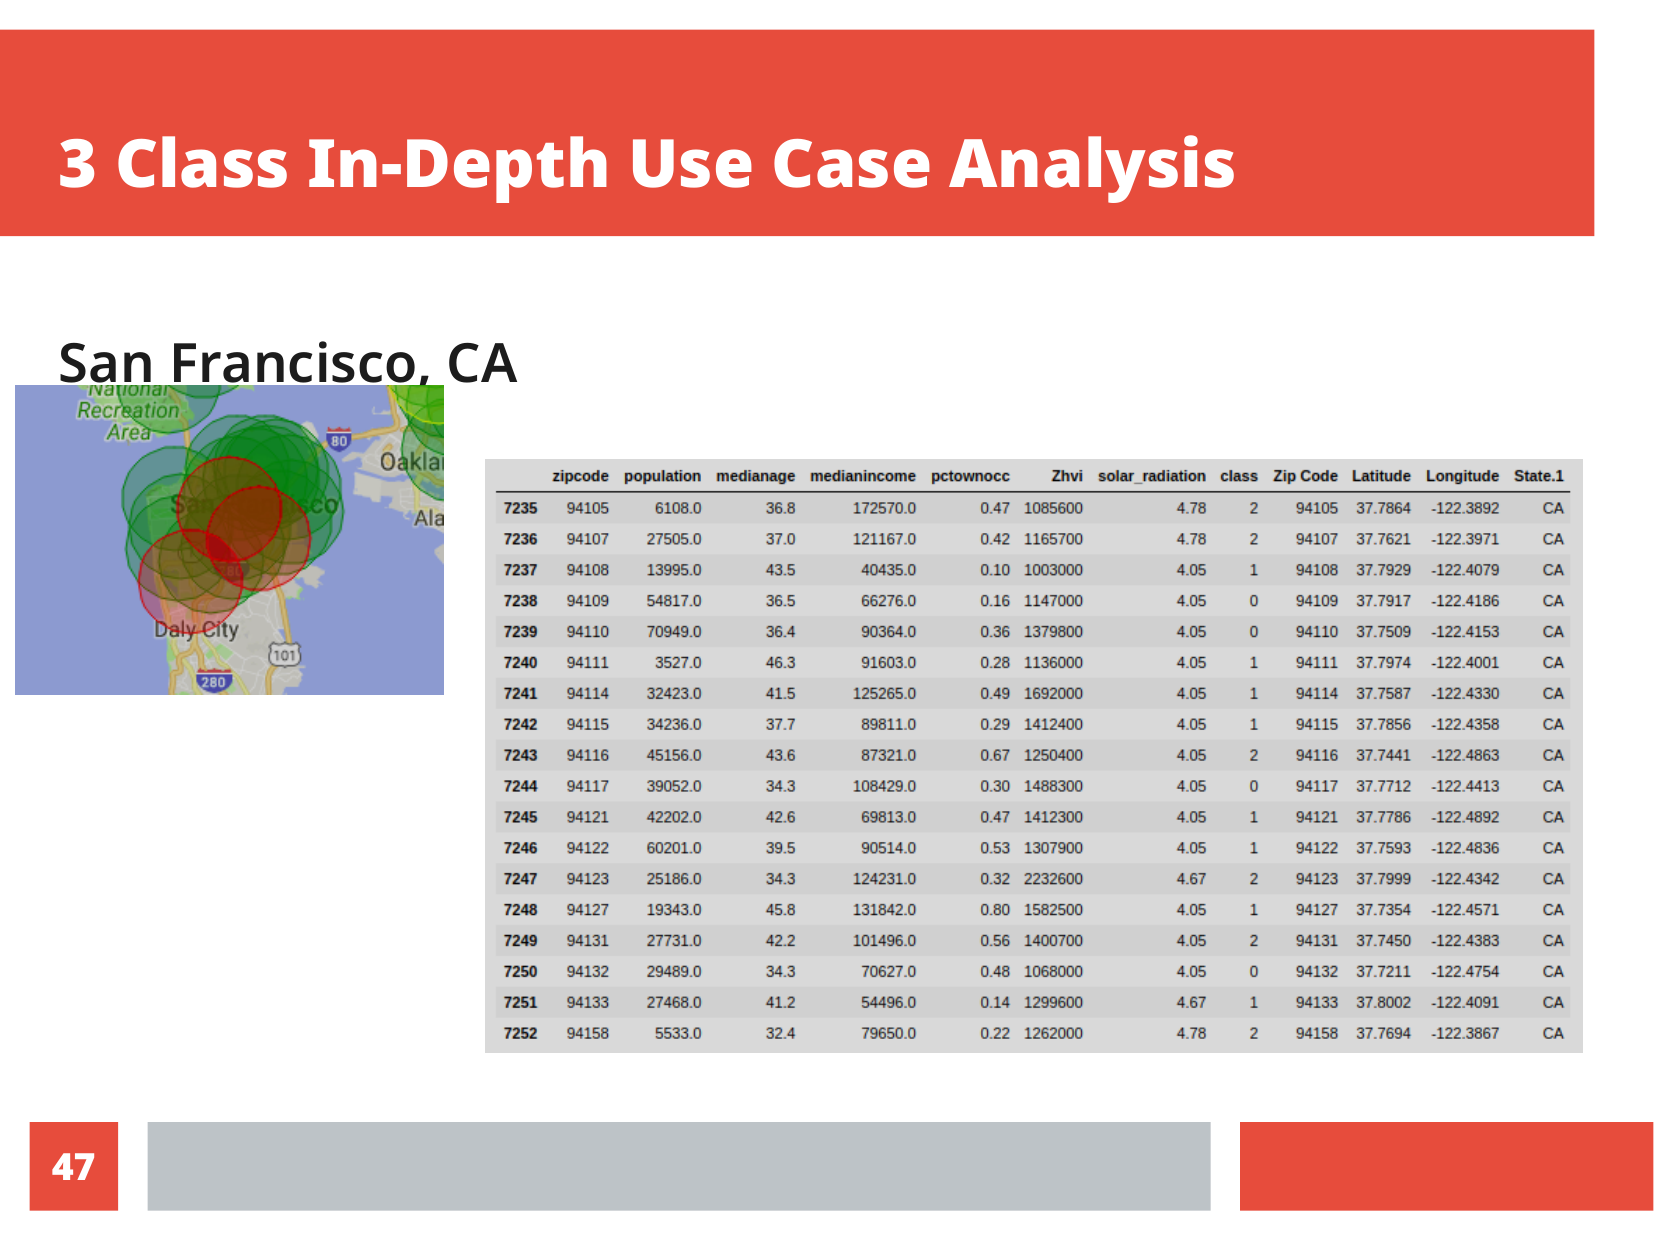

# 3 Class In-Depth Use Case Analysis
San Francisco, CA
47